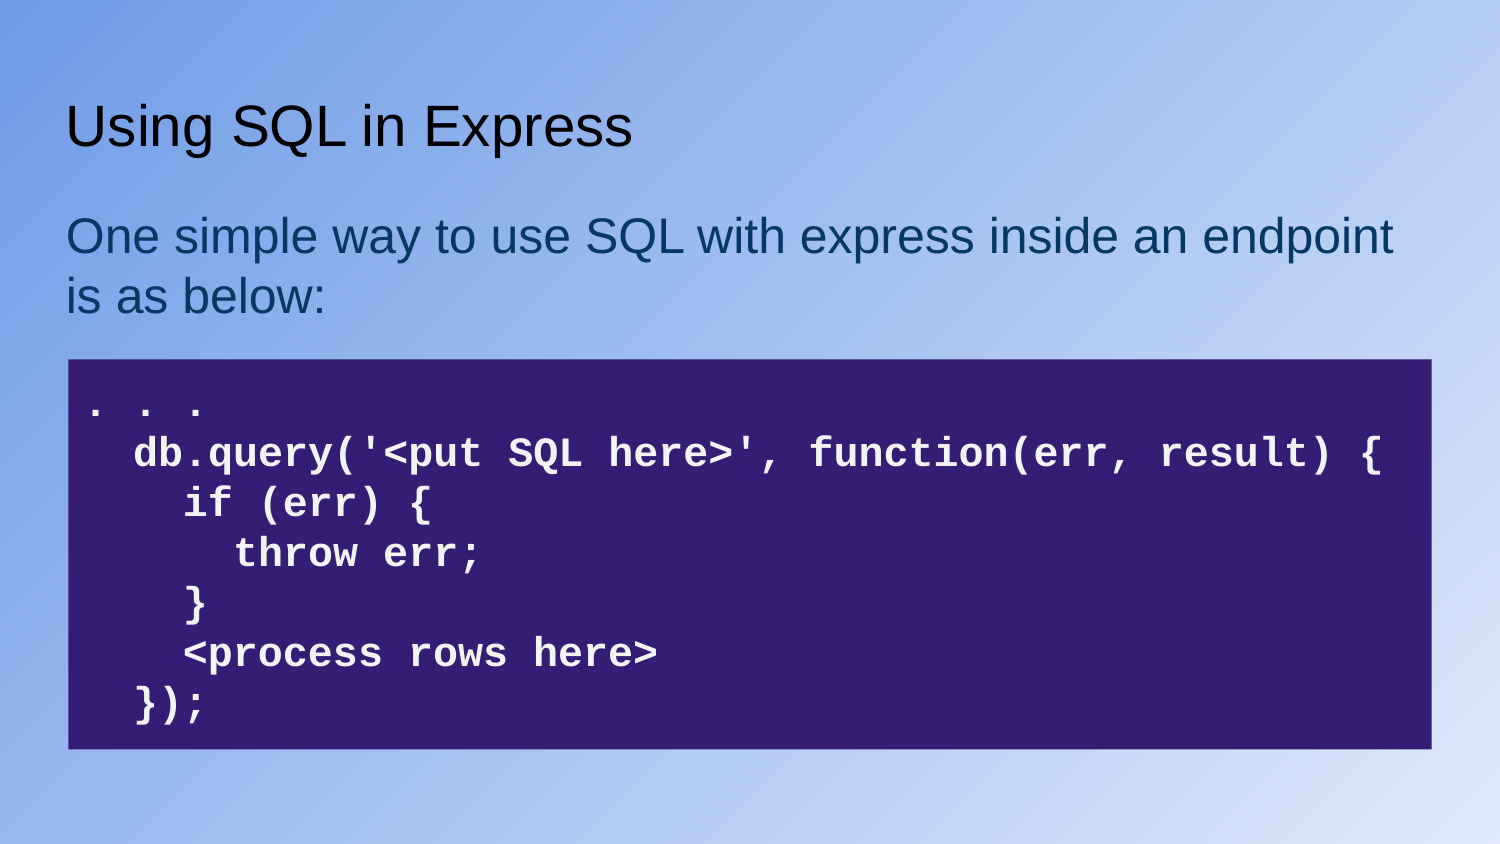

Using SQL in Express
One simple way to use SQL with express inside an endpoint is as below:
. . .
 db.query('<put SQL here>', function(err, result) {
 if (err) {
 throw err;
 }
 <process rows here>
 });